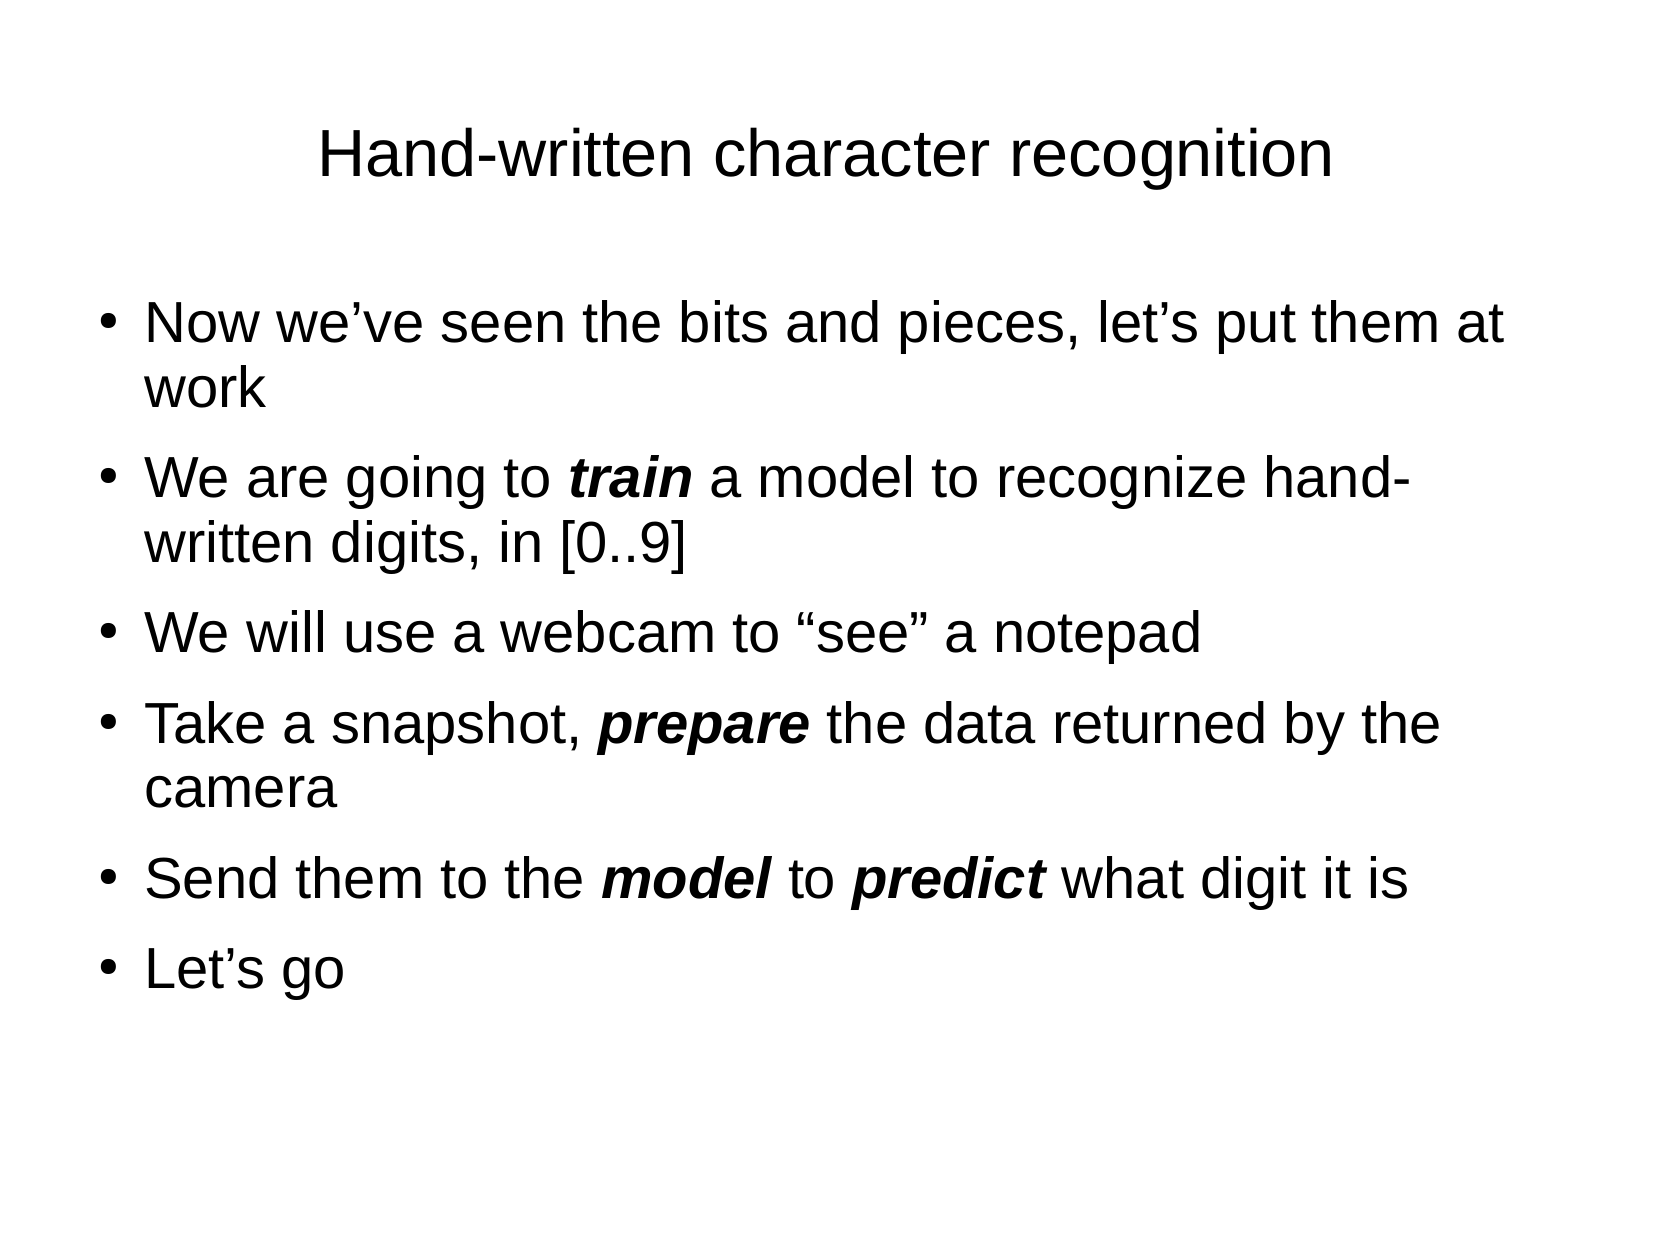

# Hand-written character recognition
Now we’ve seen the bits and pieces, let’s put them at work
We are going to train a model to recognize hand-written digits, in [0..9]
We will use a webcam to “see” a notepad
Take a snapshot, prepare the data returned by the camera
Send them to the model to predict what digit it is
Let’s go